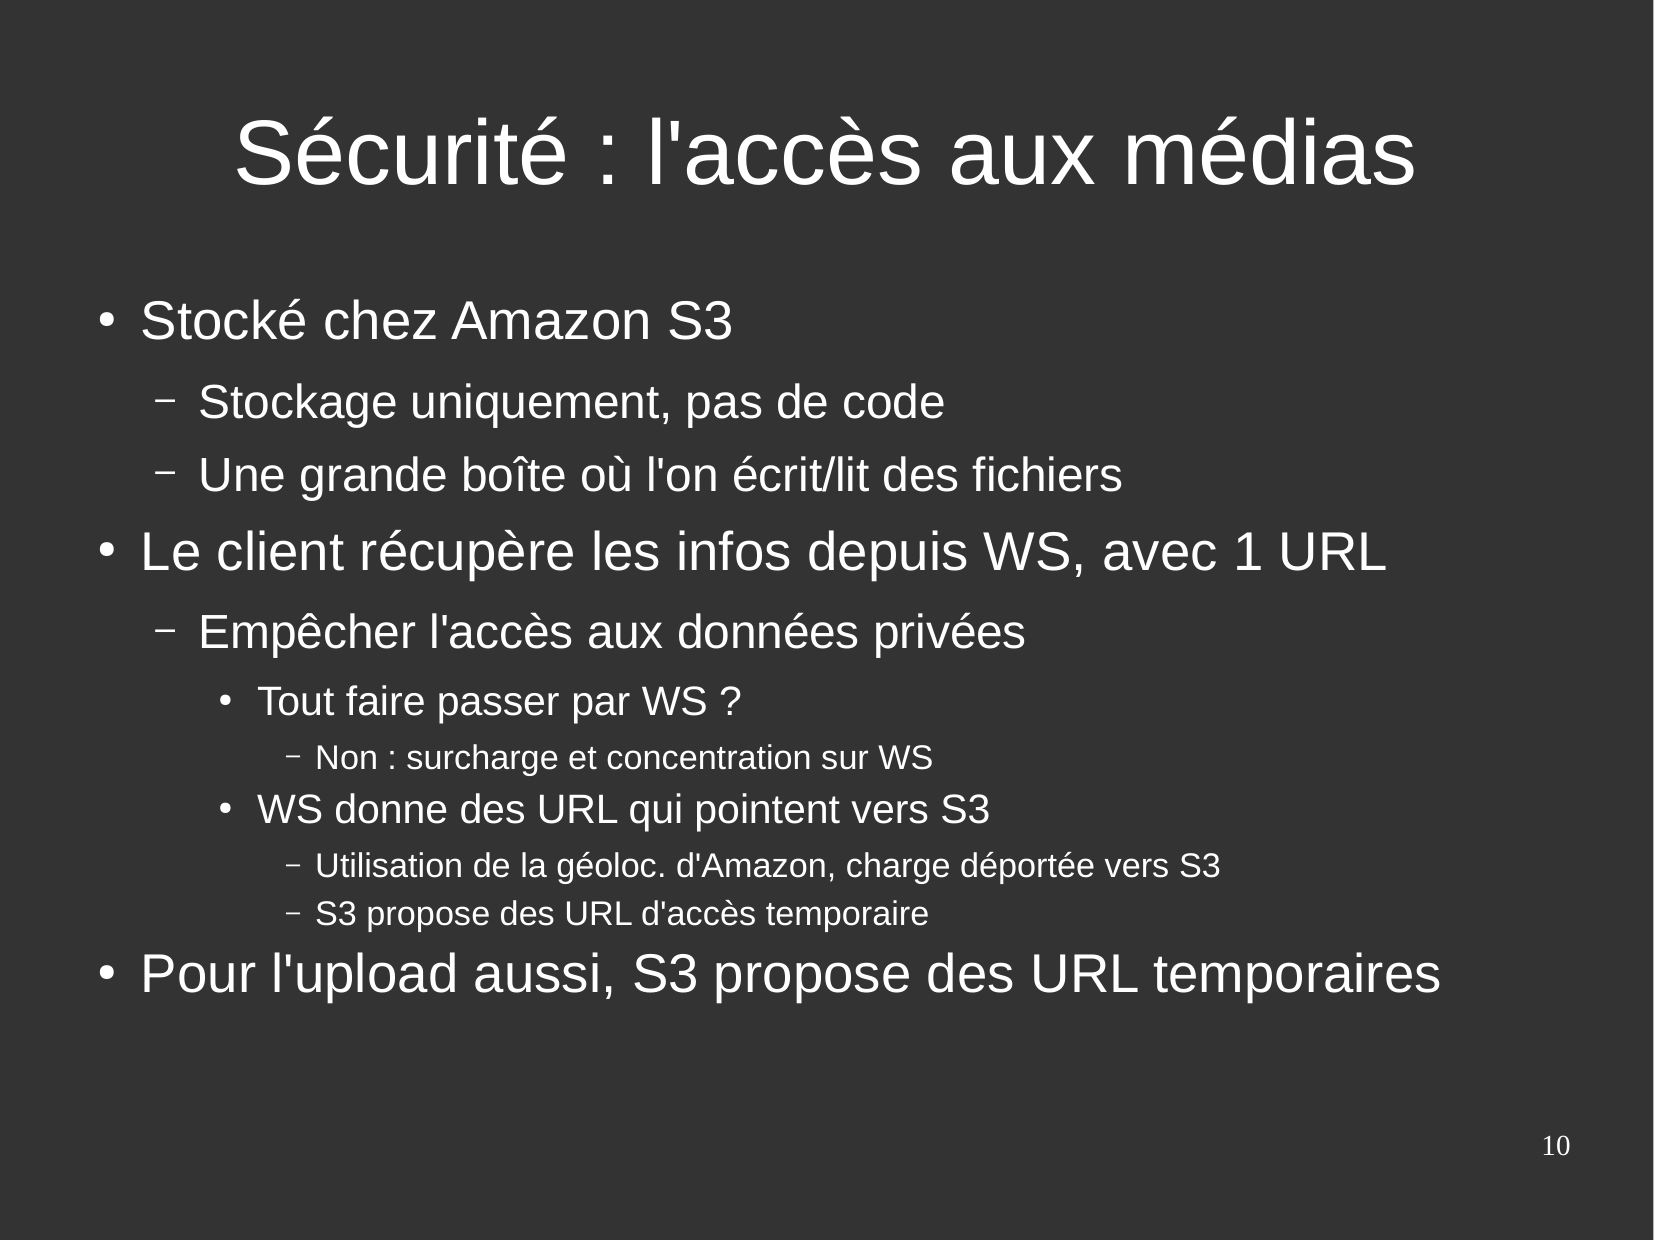

# Sécurité : l'accès aux médias
Stocké chez Amazon S3
Stockage uniquement, pas de code
Une grande boîte où l'on écrit/lit des fichiers
Le client récupère les infos depuis WS, avec 1 URL
Empêcher l'accès aux données privées
Tout faire passer par WS ?
Non : surcharge et concentration sur WS
WS donne des URL qui pointent vers S3
Utilisation de la géoloc. d'Amazon, charge déportée vers S3
S3 propose des URL d'accès temporaire
Pour l'upload aussi, S3 propose des URL temporaires
10